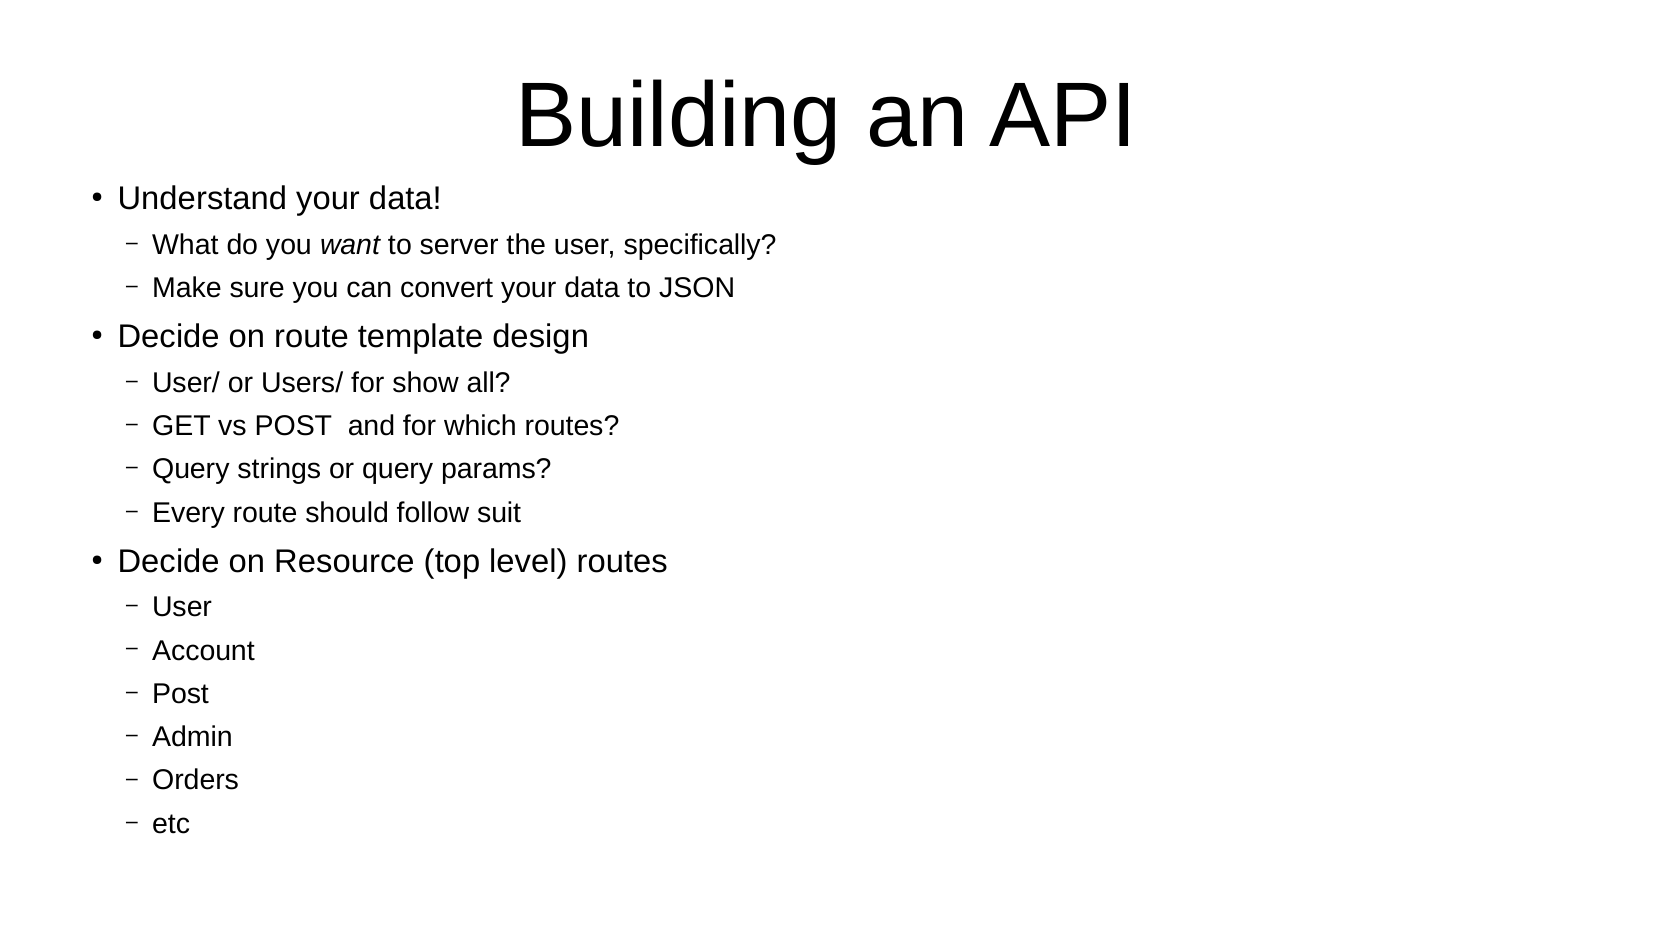

# Building an API
Understand your data!
What do you want to server the user, specifically?
Make sure you can convert your data to JSON
Decide on route template design
User/ or Users/ for show all?
GET vs POST and for which routes?
Query strings or query params?
Every route should follow suit
Decide on Resource (top level) routes
User
Account
Post
Admin
Orders
etc